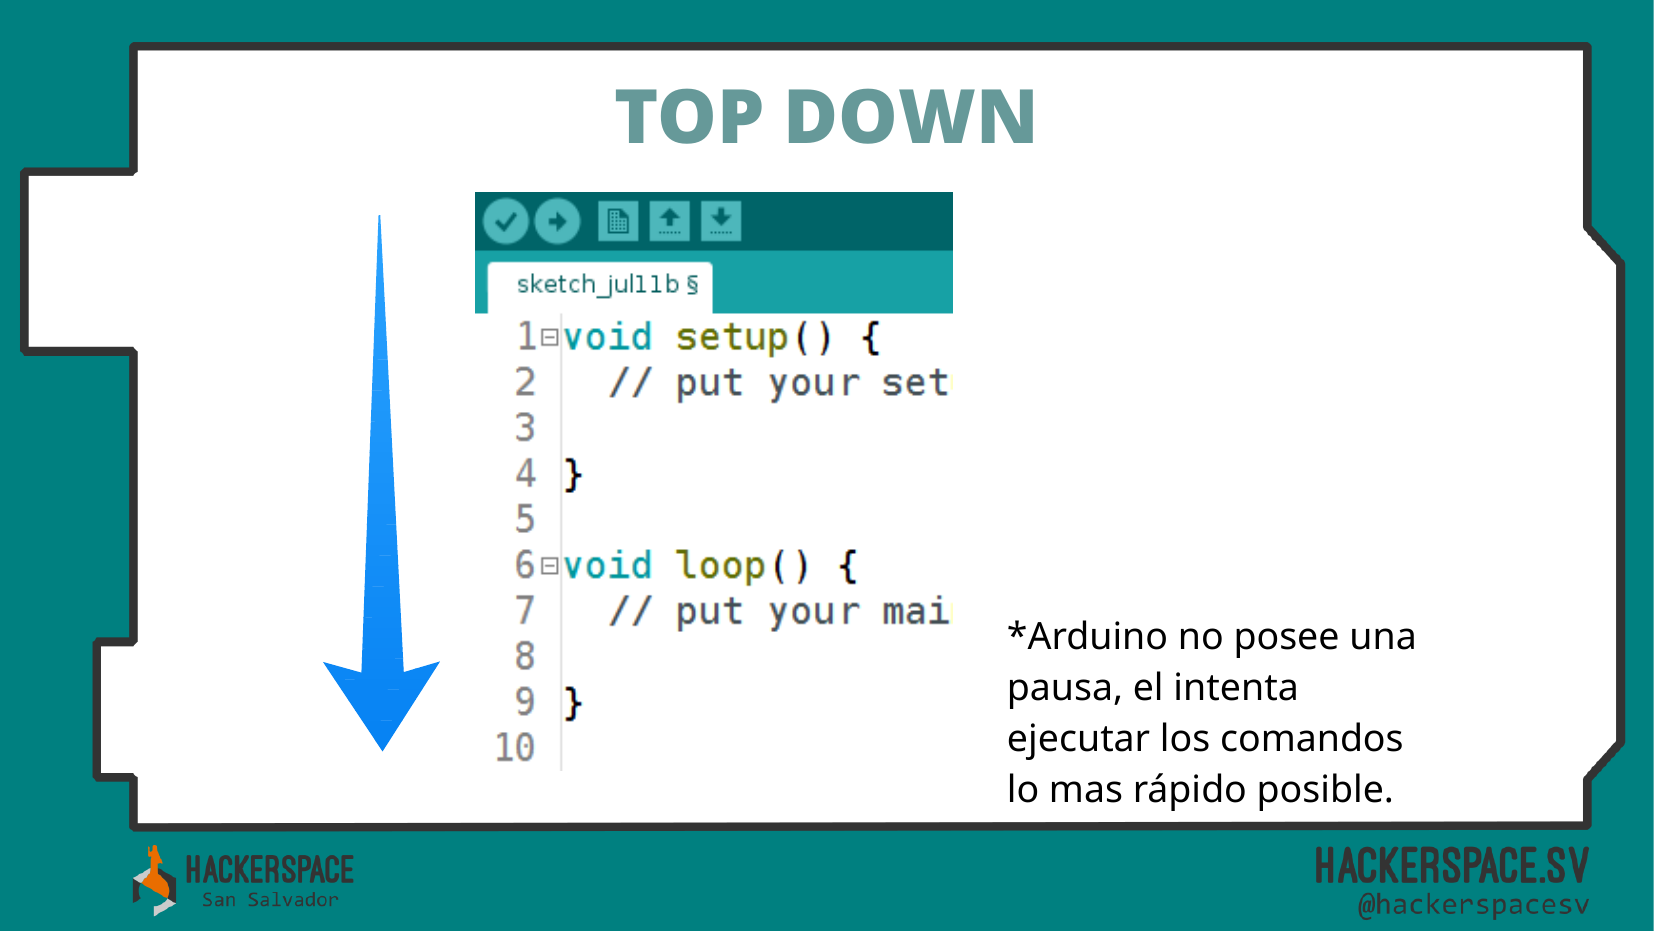

# TOP DOWN
*Arduino no posee una pausa, el intenta ejecutar los comandos lo mas rápido posible.